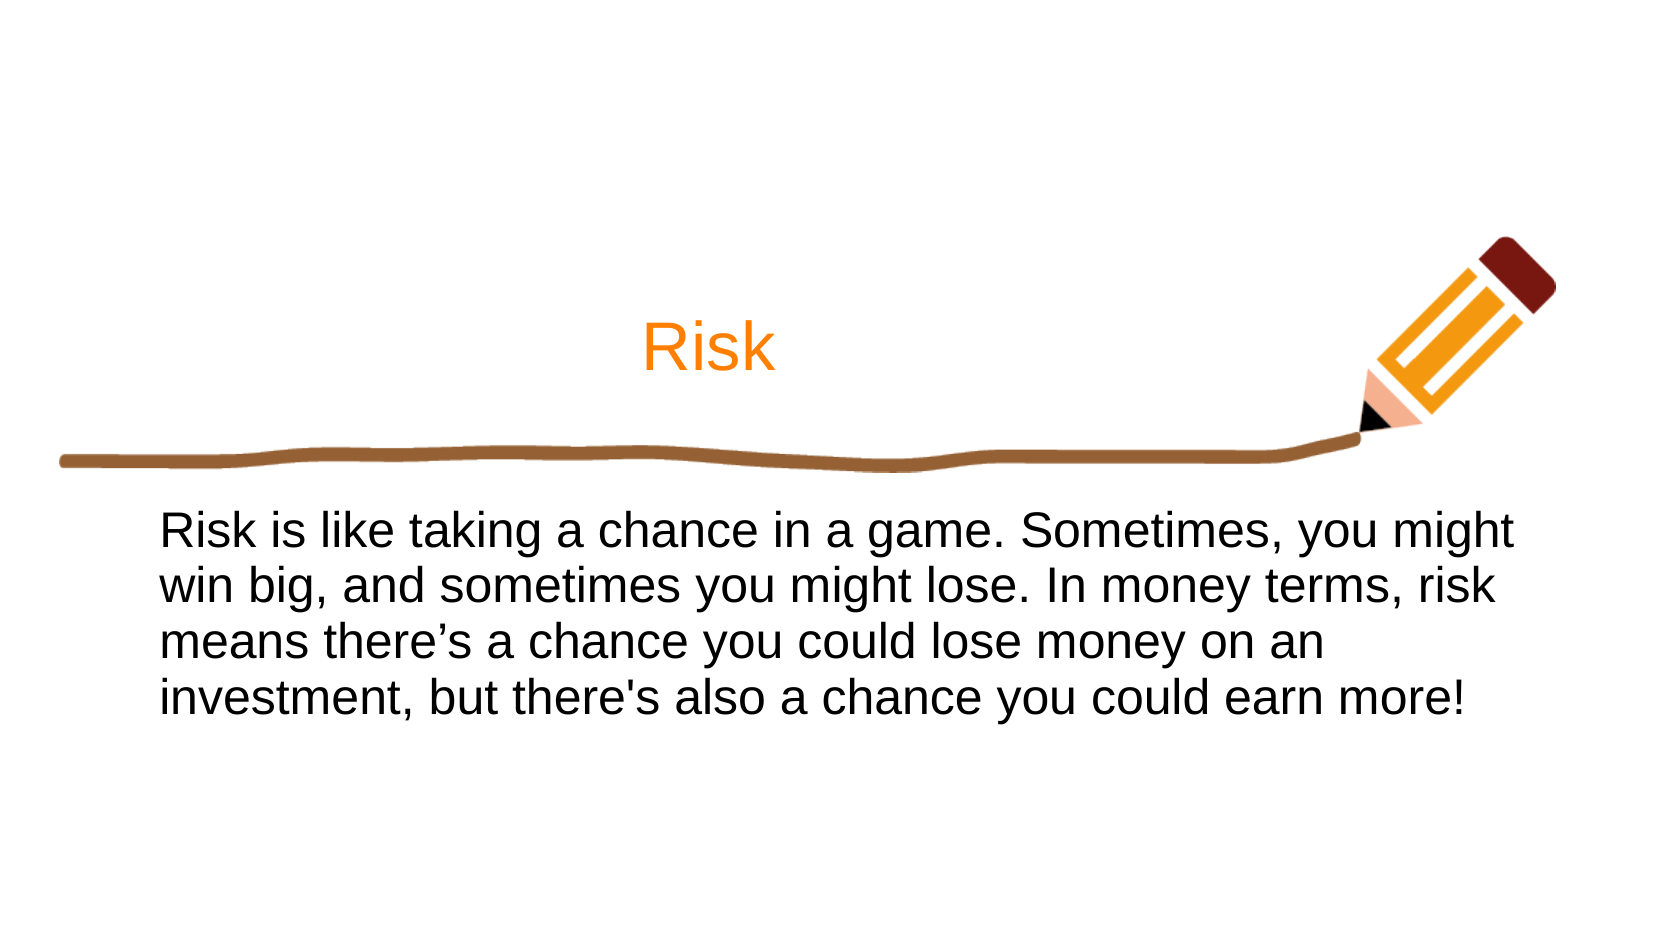

# Risk
Risk is like taking a chance in a game. Sometimes, you might win big, and sometimes you might lose. In money terms, risk means there’s a chance you could lose money on an investment, but there's also a chance you could earn more!